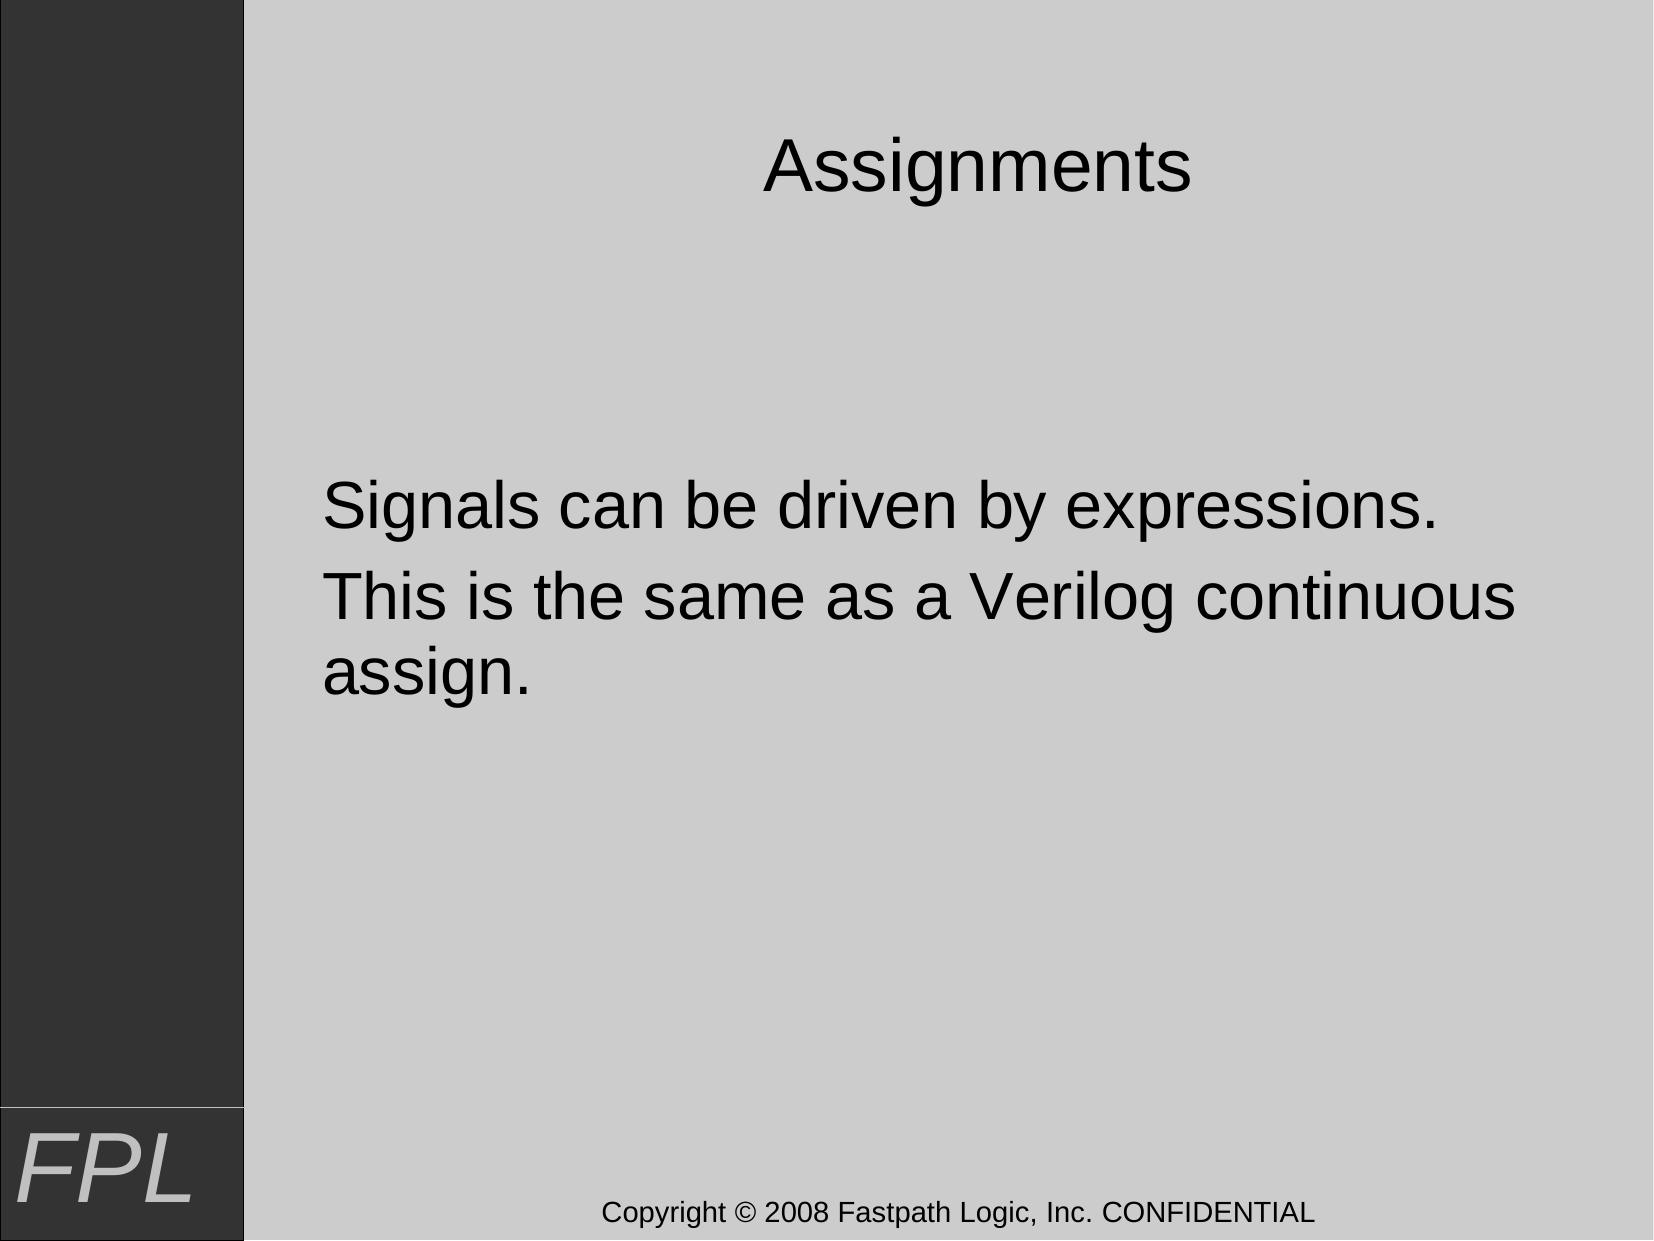

# Assignments
Signals can be driven by expressions.
This is the same as a Verilog continuous assign.